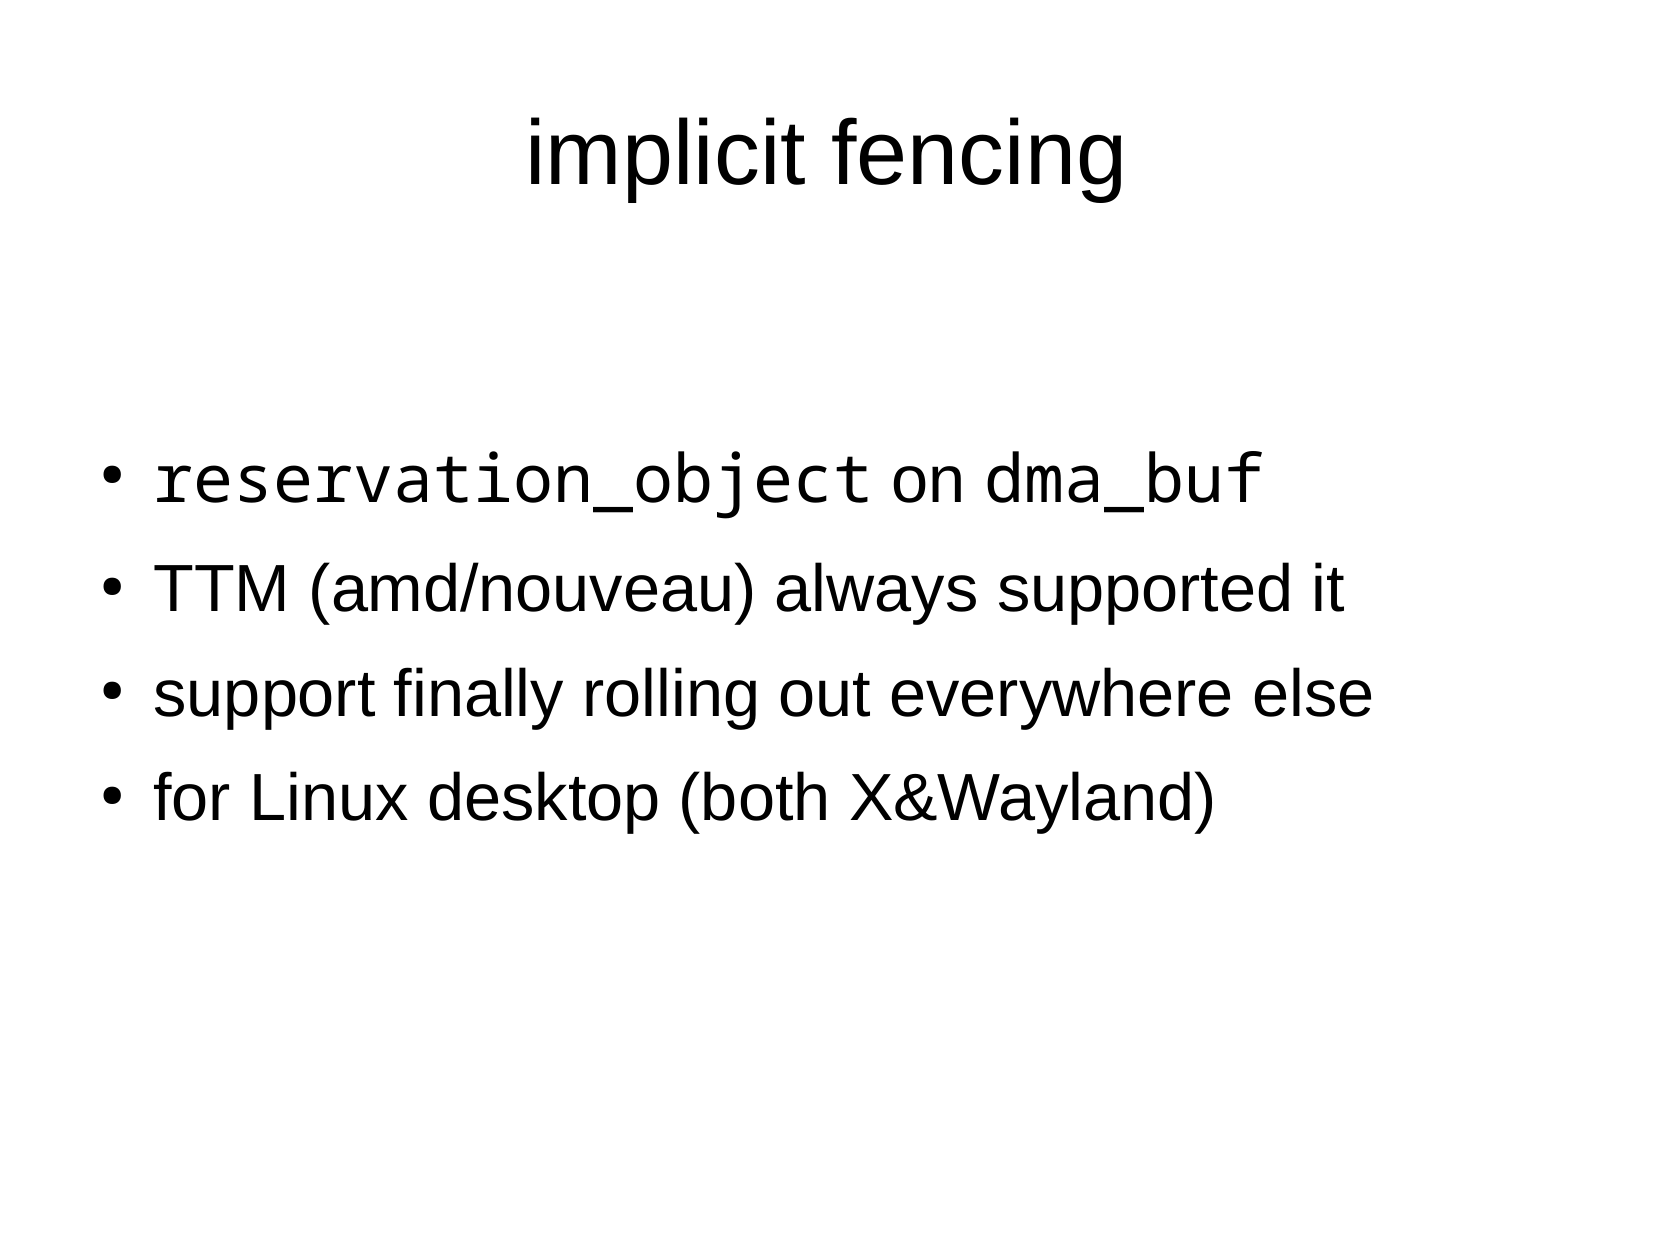

# implicit fencing
reservation_object on dma_buf
TTM (amd/nouveau) always supported it
support finally rolling out everywhere else
for Linux desktop (both X&Wayland)